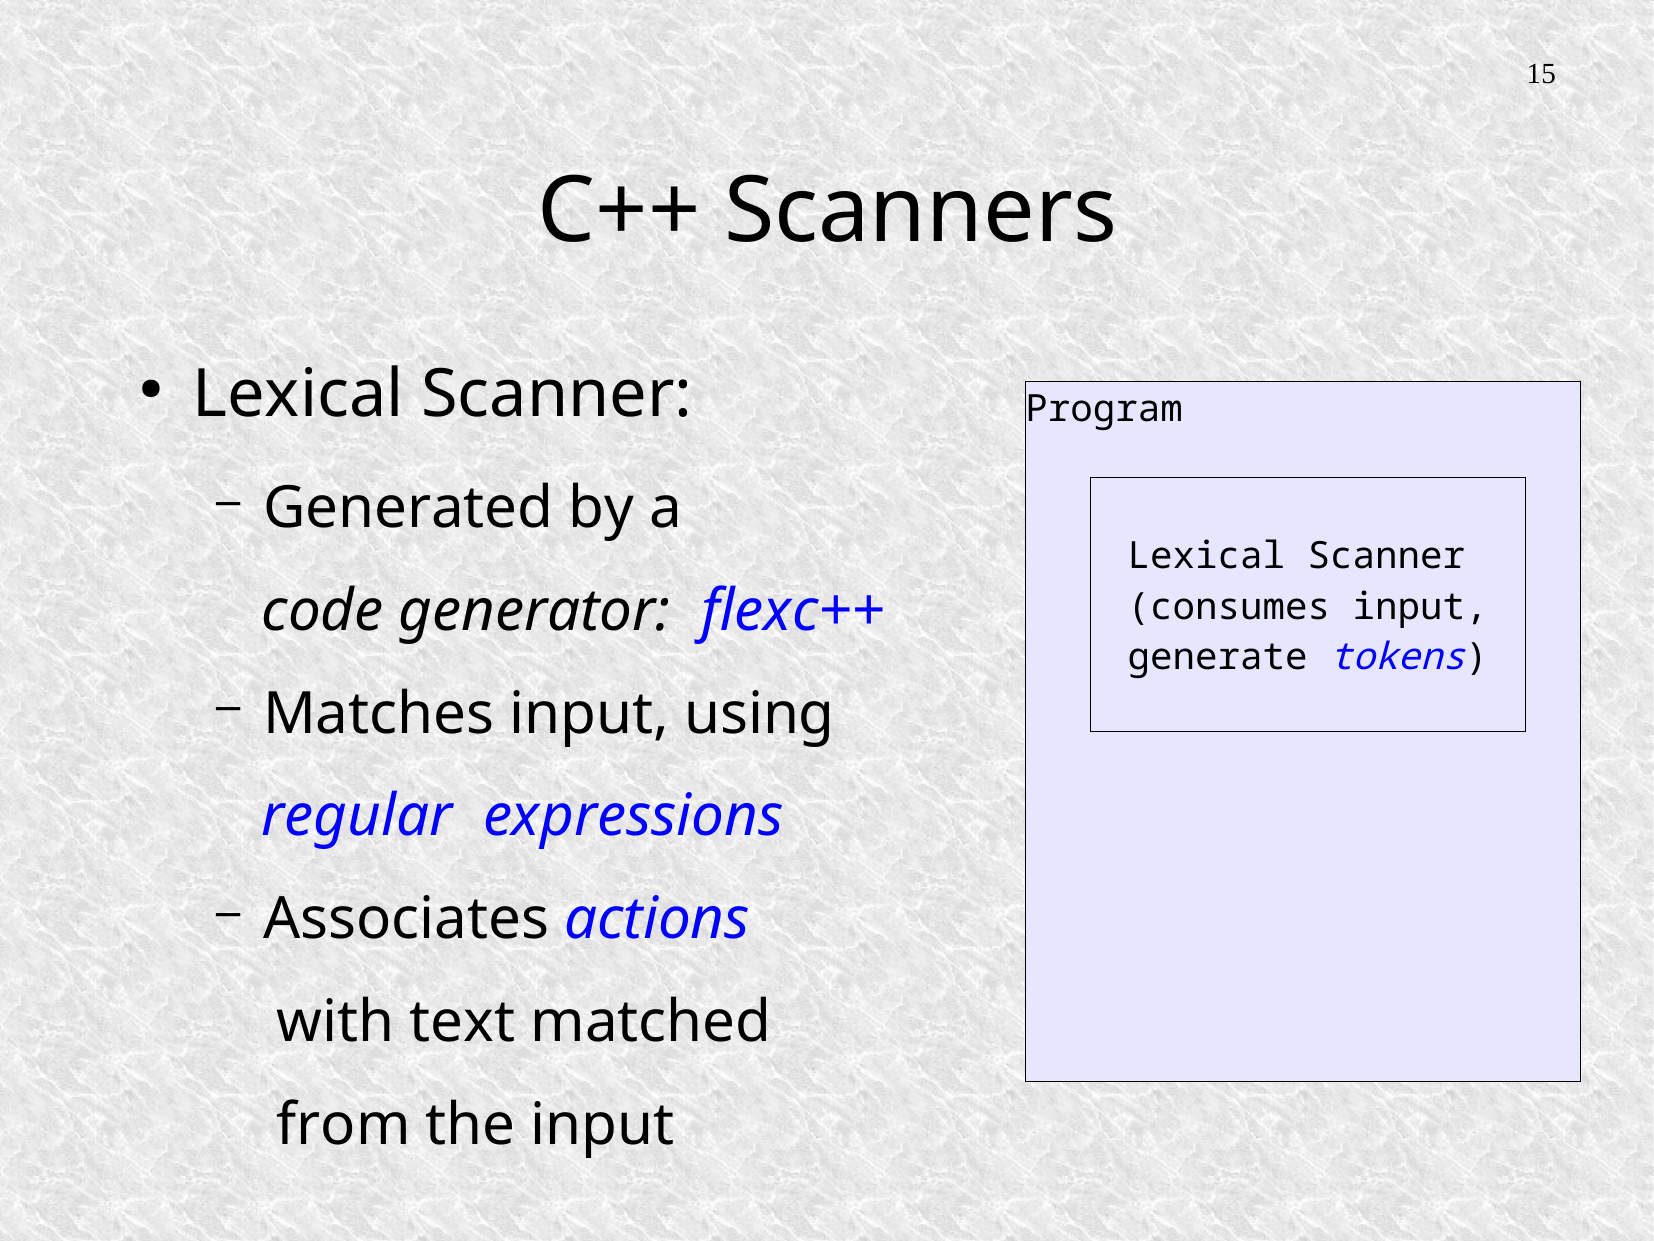

15
# C++ Scanners
Lexical Scanner:
Generated by a
 code generator: flexc++
Matches input, using
 regular expressions
Associates actions
 with text matched
 from the input
Program
Lexical Scanner
(consumes input,
generate tokens)